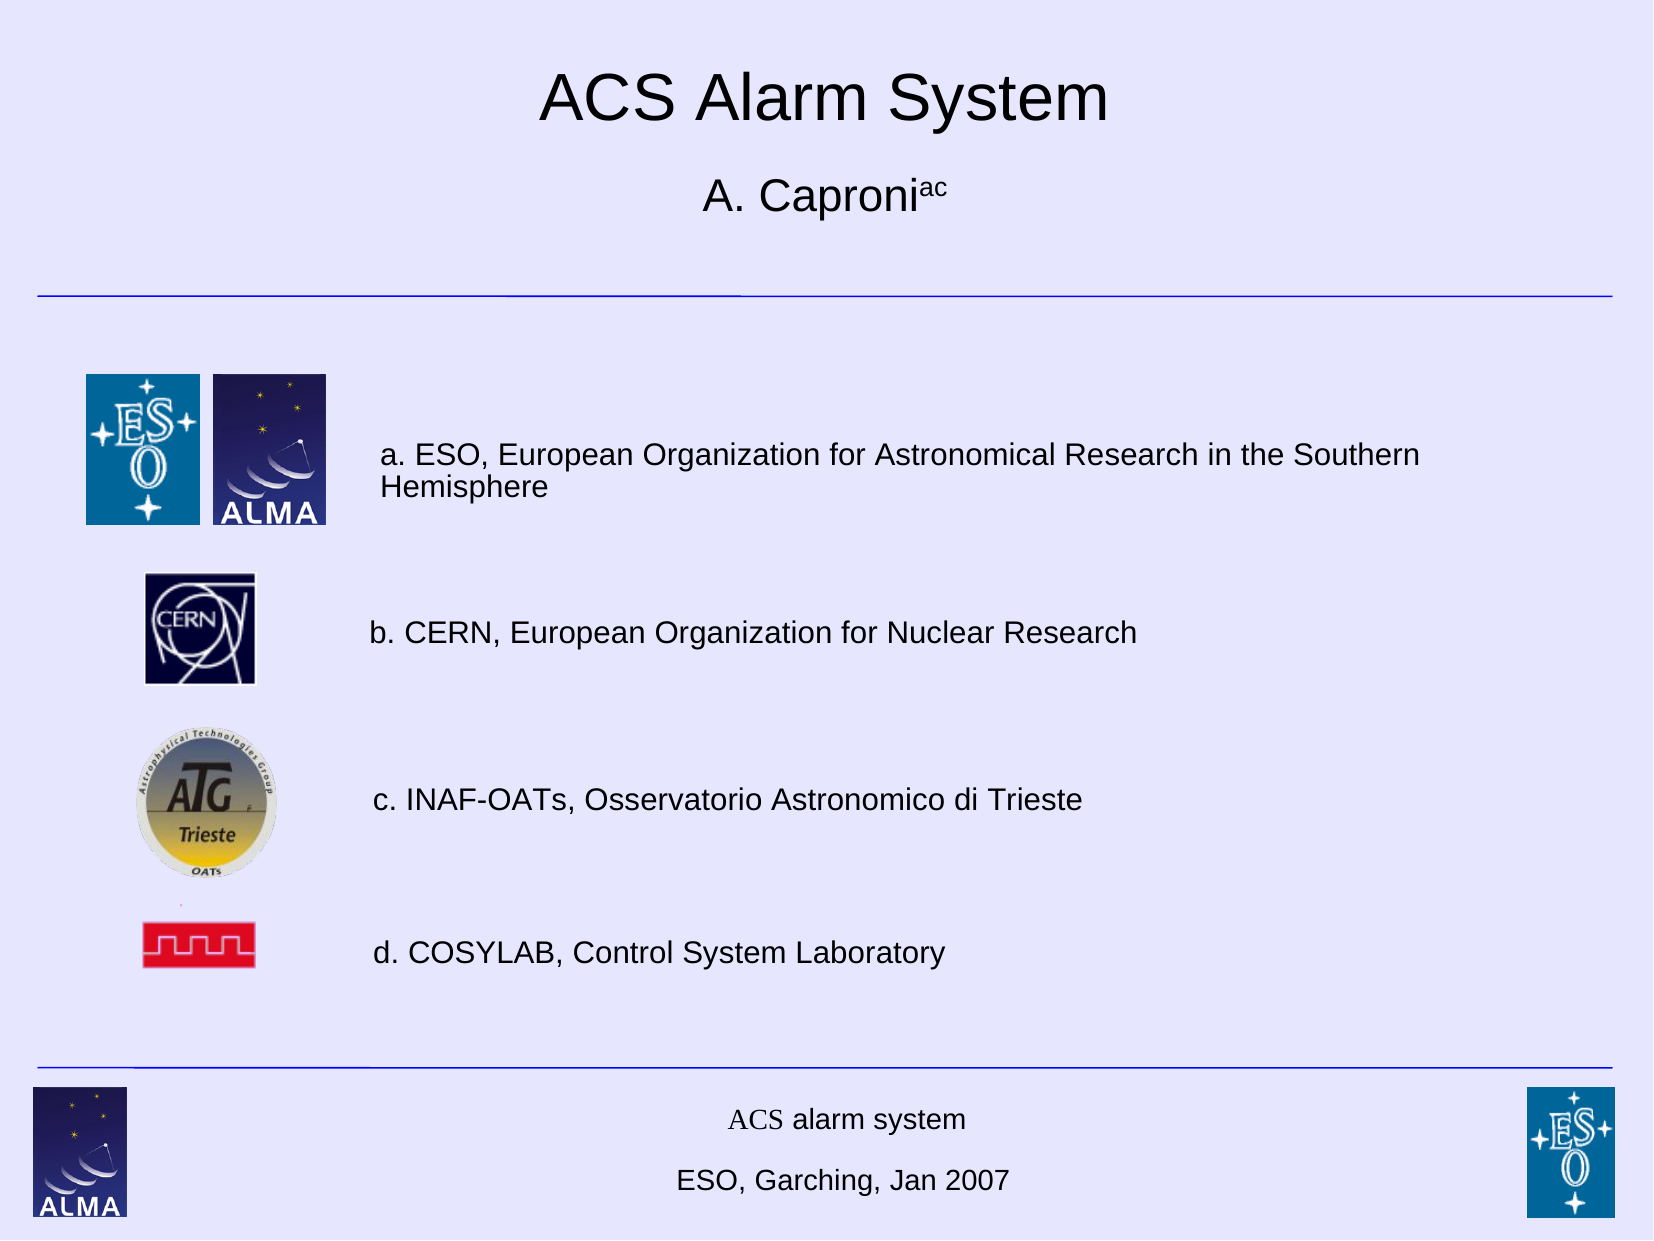

ACS Alarm System
A. Caproniac
a. ESO, European Organization for Astronomical Research in the Southern Hemisphere
b. CERN, European Organization for Nuclear Research
c. INAF-OATs, Osservatorio Astronomico di Trieste
d. COSYLAB, Control System Laboratory